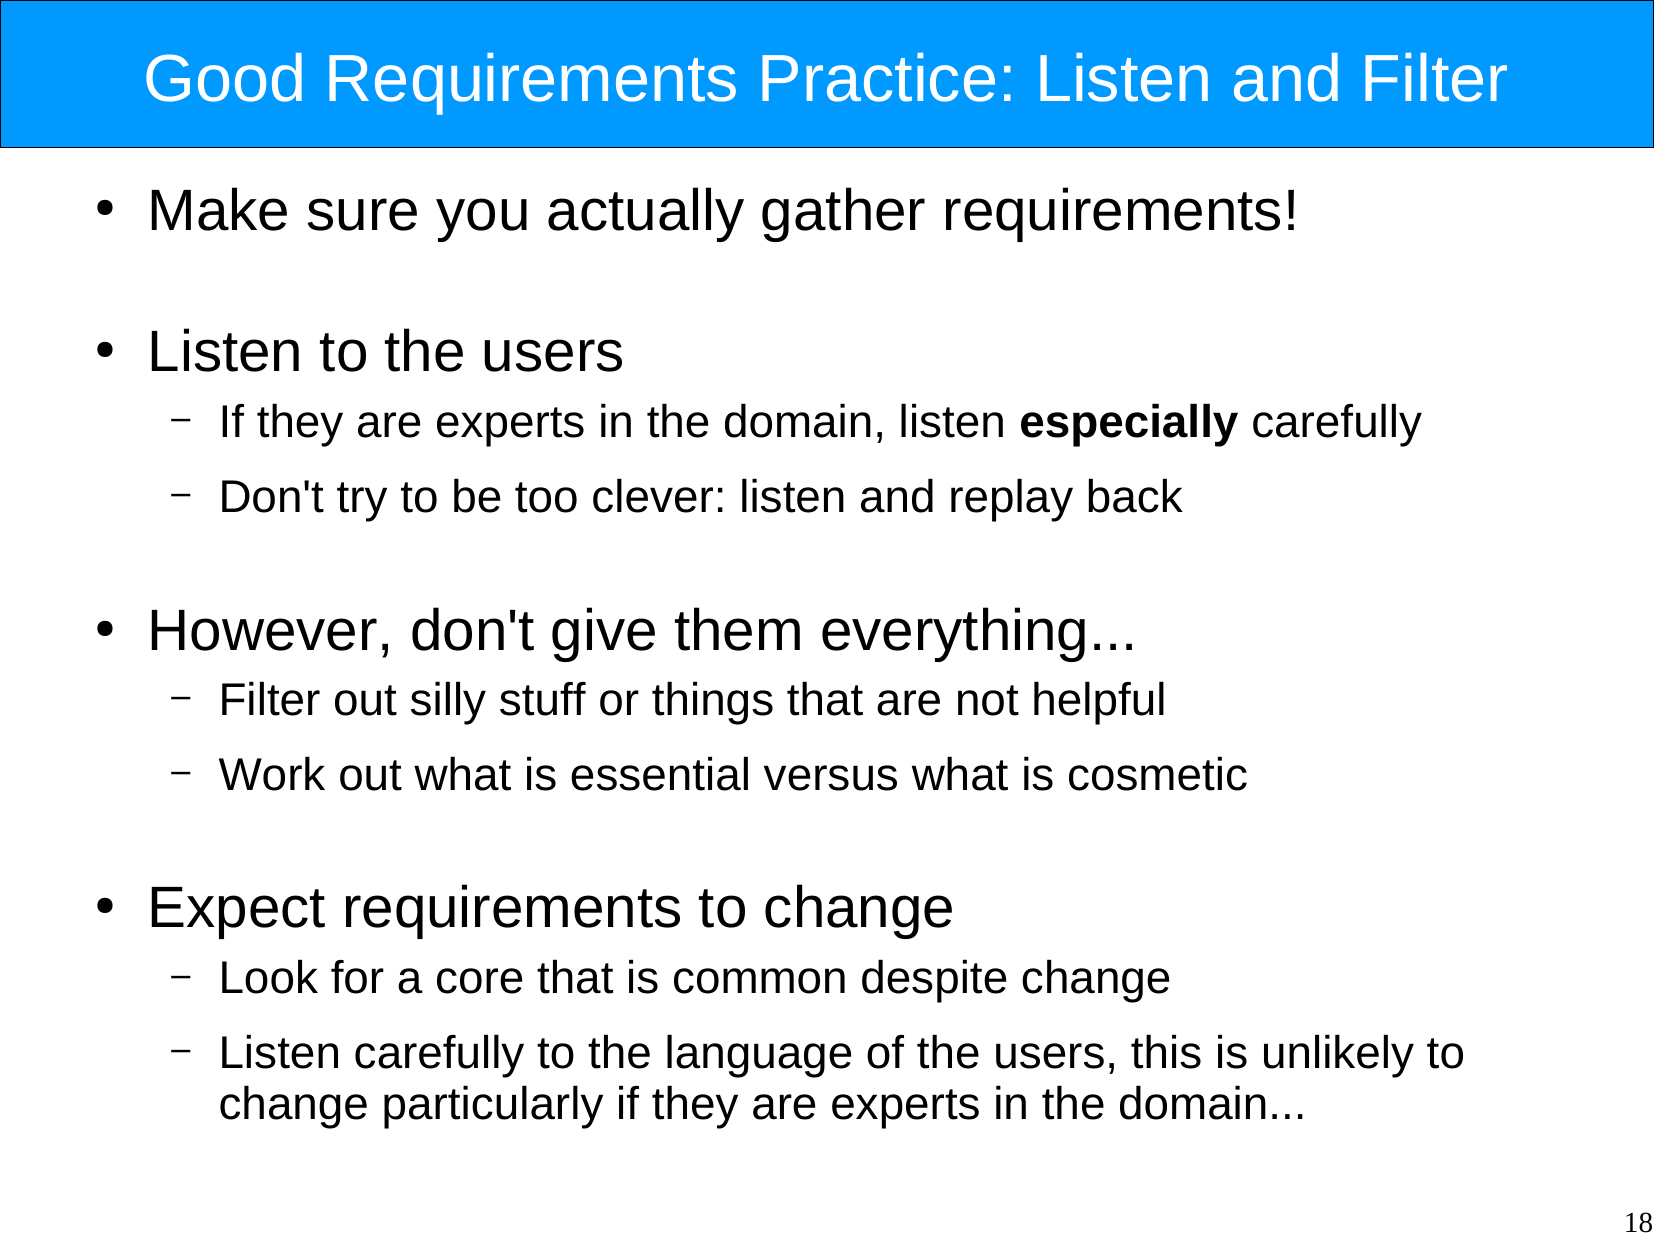

# Good Requirements Practice: Listen and Filter
Make sure you actually gather requirements!
Listen to the users
If they are experts in the domain, listen especially carefully
Don't try to be too clever: listen and replay back
However, don't give them everything...
Filter out silly stuff or things that are not helpful
Work out what is essential versus what is cosmetic
Expect requirements to change
Look for a core that is common despite change
Listen carefully to the language of the users, this is unlikely to change particularly if they are experts in the domain...
18